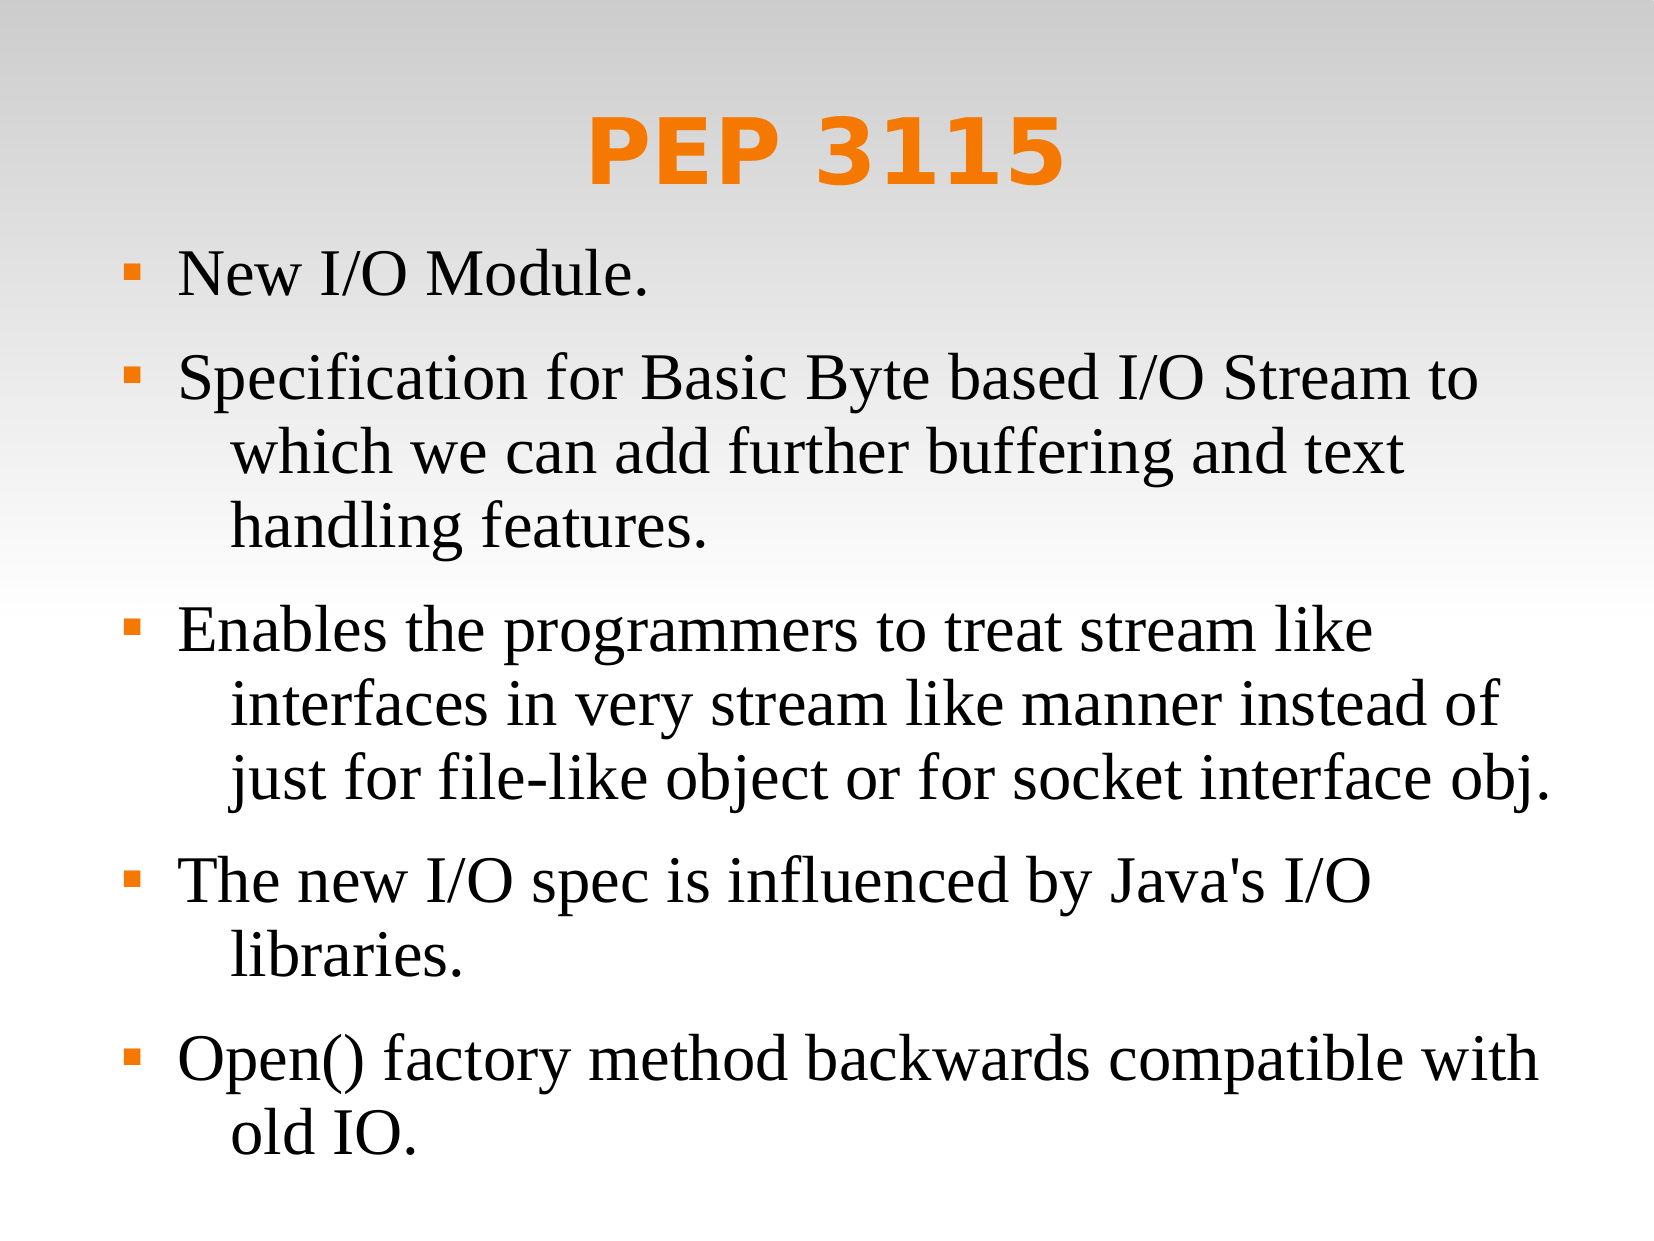

# PEP 3115
New I/O Module.
Specification for Basic Byte based I/O Stream to which we can add further buffering and text handling features.
Enables the programmers to treat stream like interfaces in very stream like manner instead of just for file-like object or for socket interface obj.
The new I/O spec is influenced by Java's I/O libraries.
Open() factory method backwards compatible with old IO.